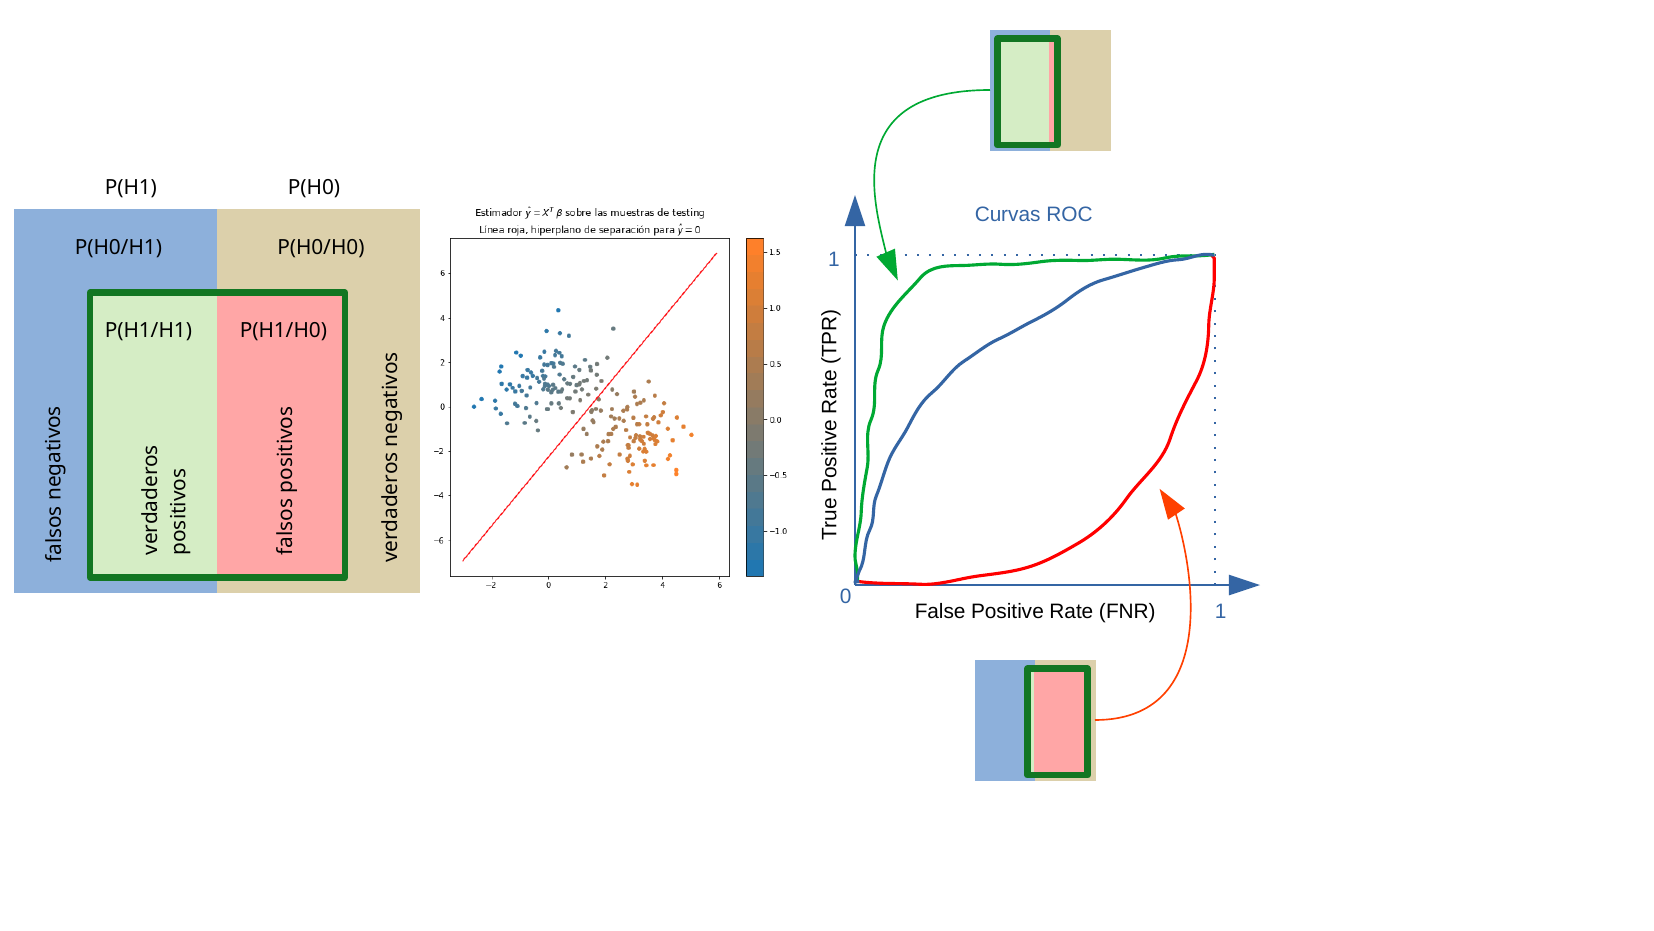

P(H1)
P(H0)
P(H0/H1)
P(H0/H0)
P(H1/H1)
P(H1/H0)
verdaderos positivos
verdaderos negativos
falsos positivos
falsos negativos
Curvas ROC
1
True Positive Rate (TPR)
0
False Positive Rate (FNR)
1